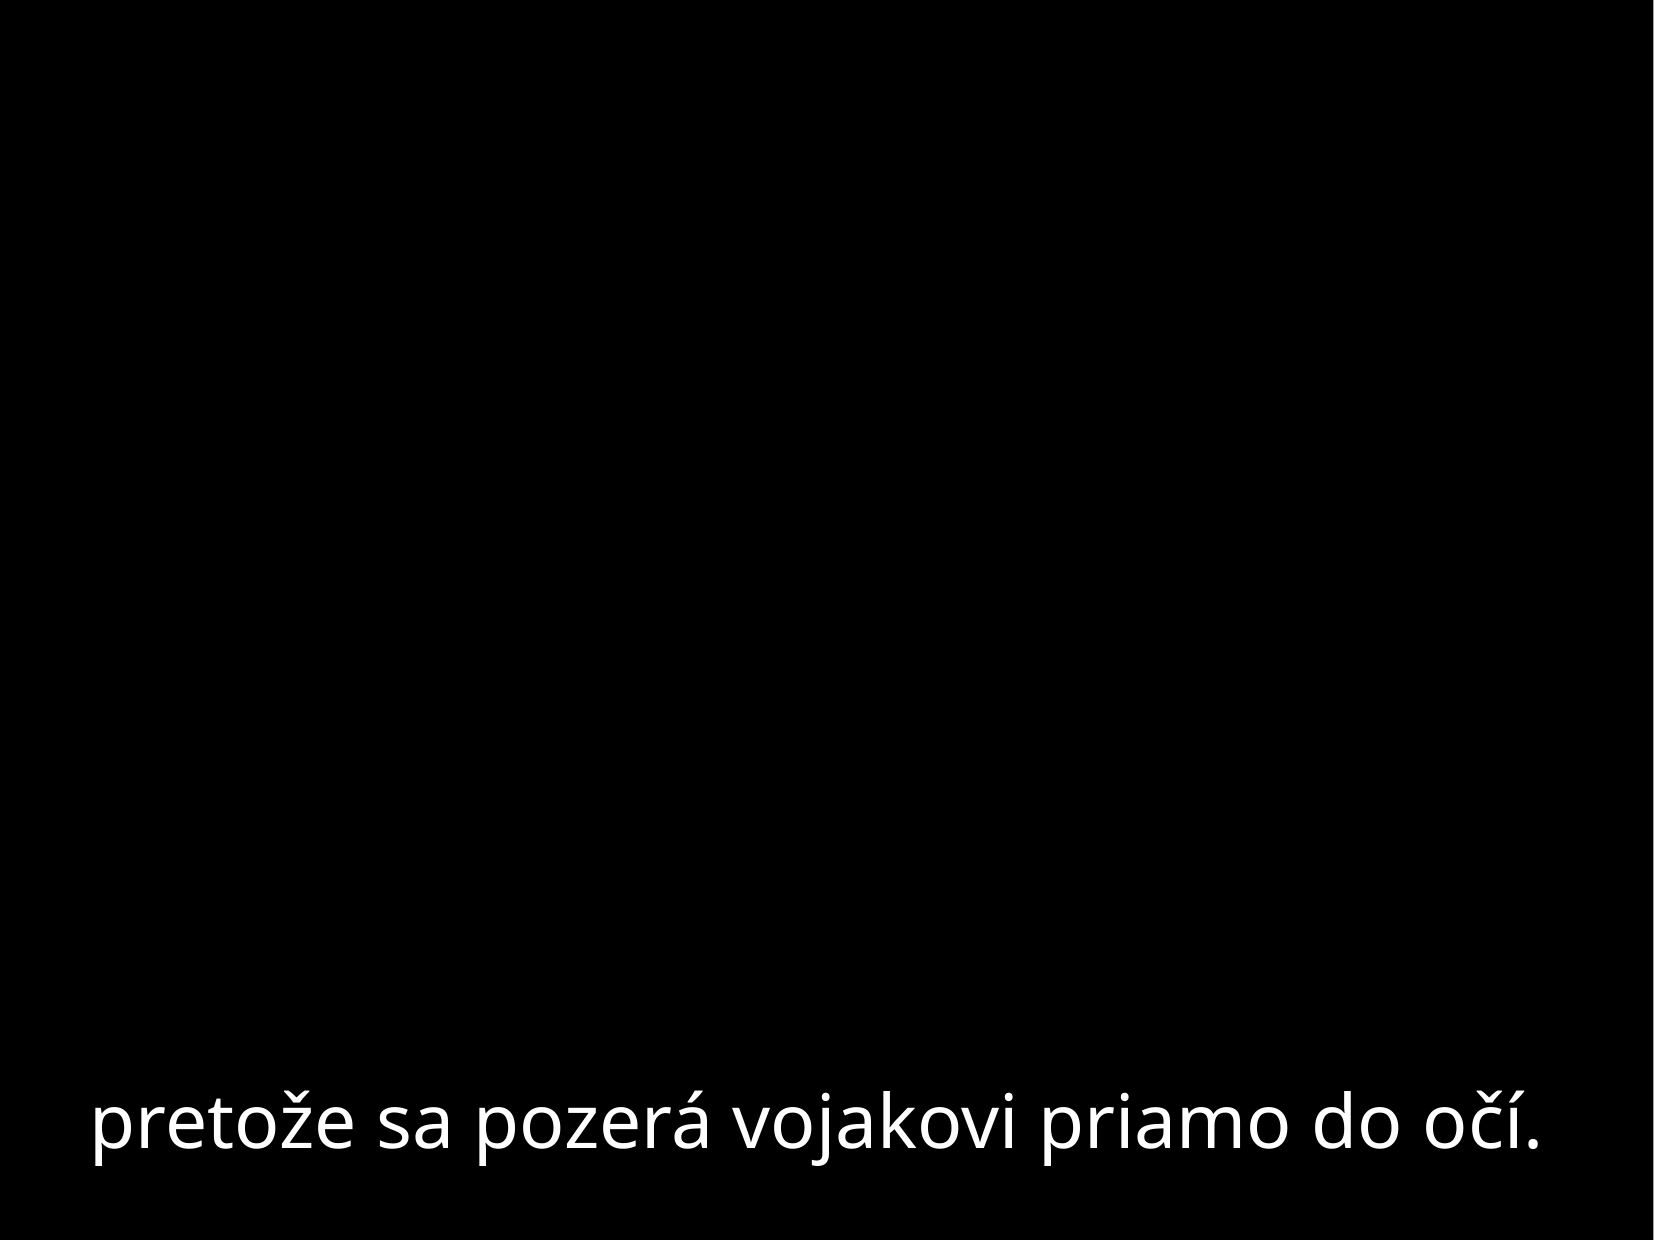

# pretože sa pozerá vojakovi priamo do očí.